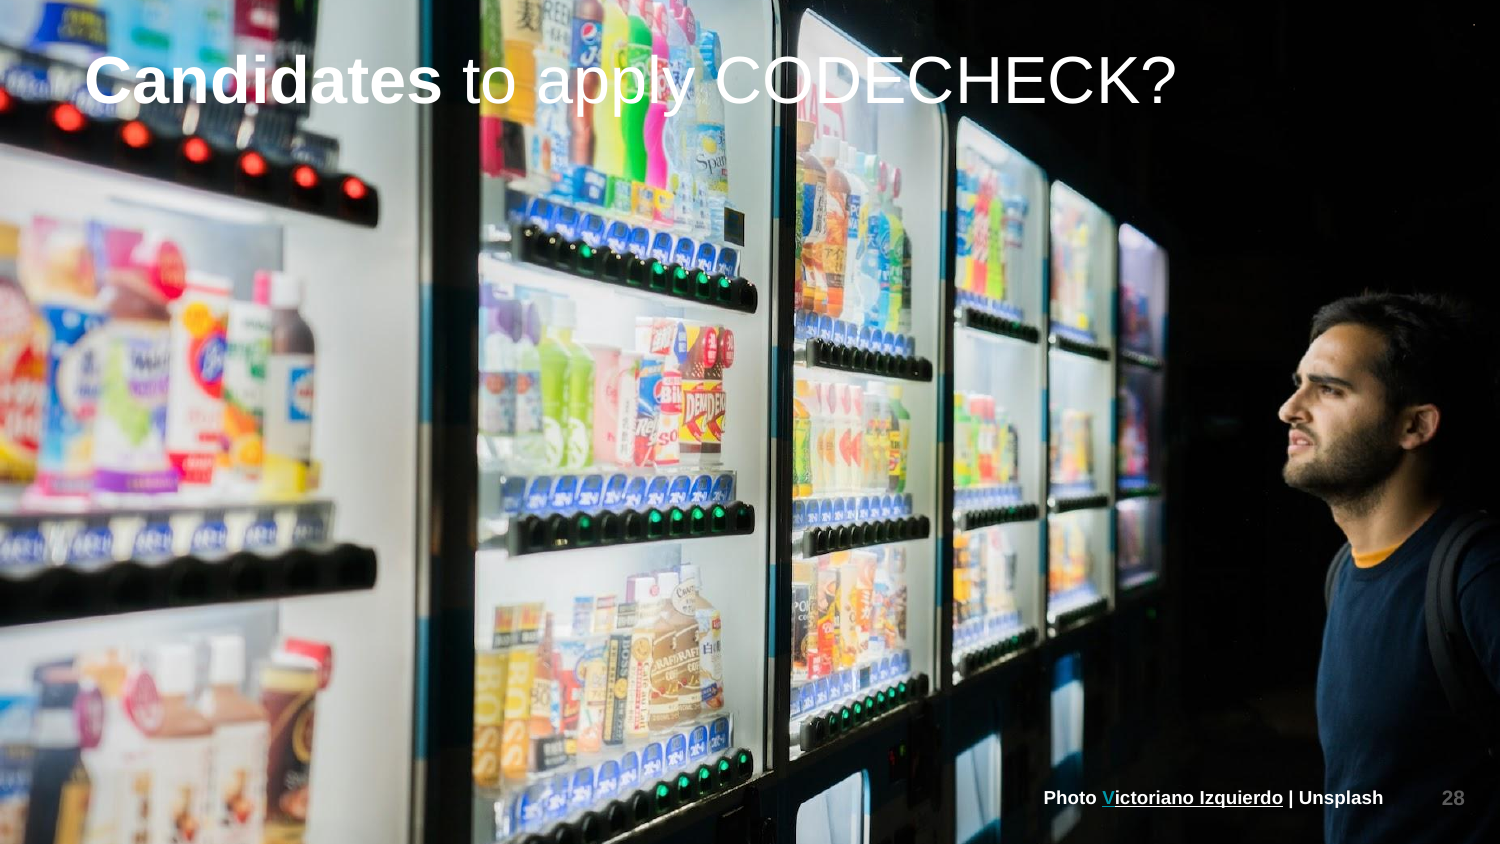

# Candidates to apply CODECHECK?
Photo Victoriano Izquierdo | Unsplash